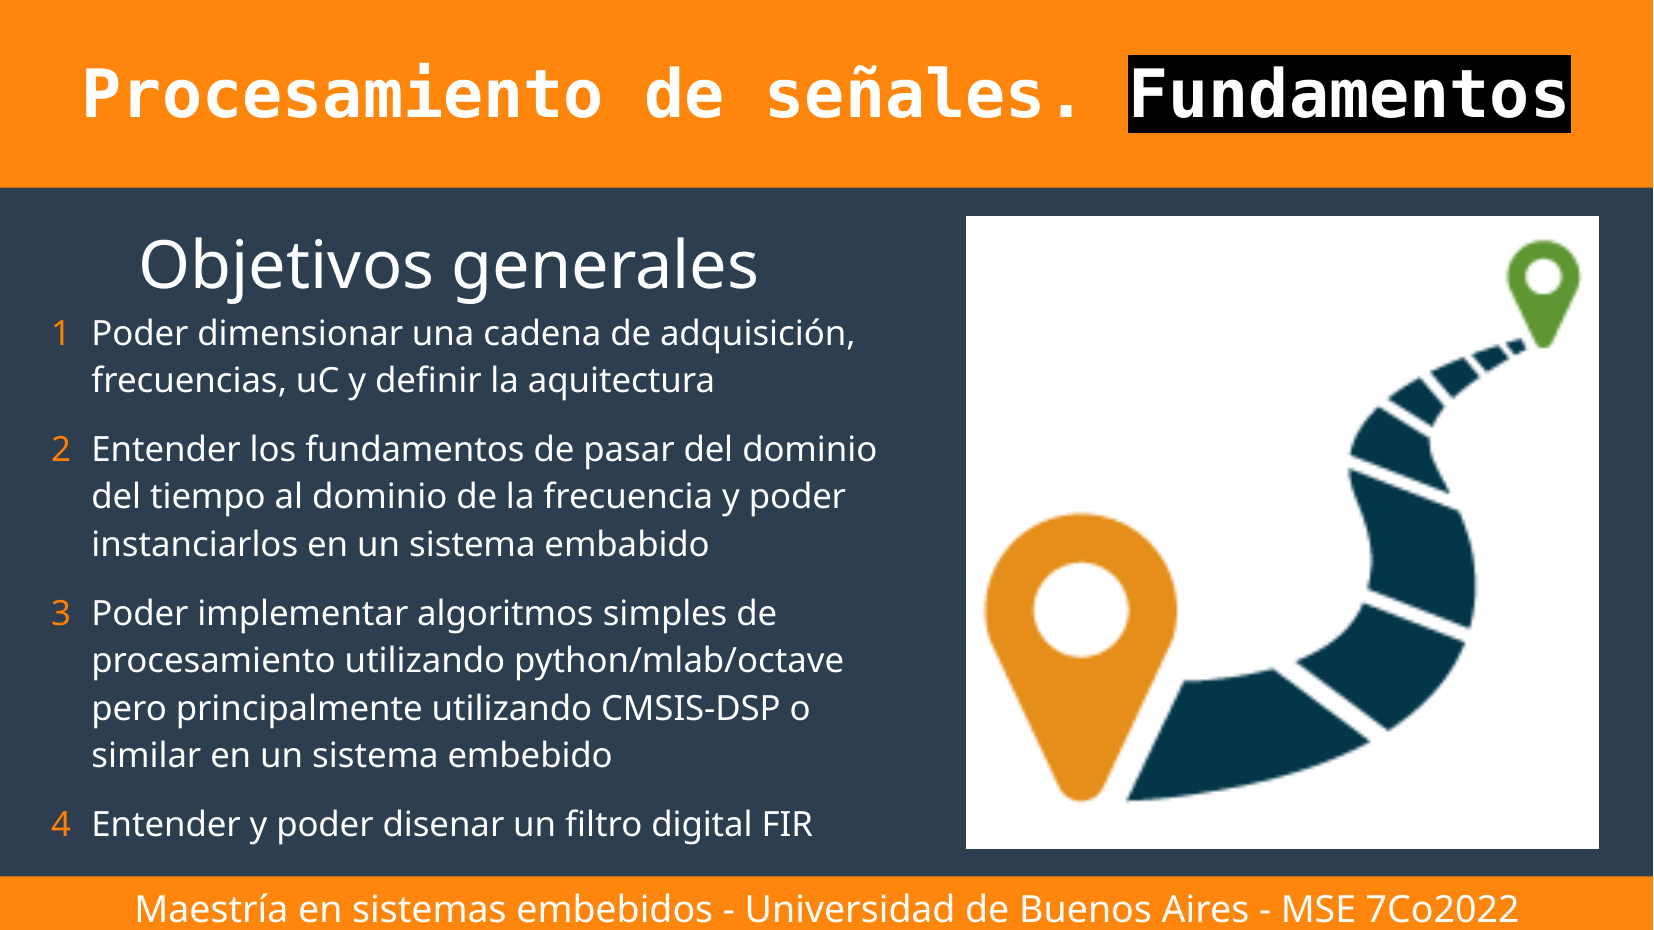

# Procesamiento de señales. Fundamentos
Objetivos generales
Poder dimensionar una cadena de adquisición, frecuencias, uC y definir la aquitectura
Entender los fundamentos de pasar del dominio del tiempo al dominio de la frecuencia y poder instanciarlos en un sistema embabido
Poder implementar algoritmos simples de procesamiento utilizando python/mlab/octave pero principalmente utilizando CMSIS-DSP o similar en un sistema embebido
Entender y poder disenar un filtro digital FIR